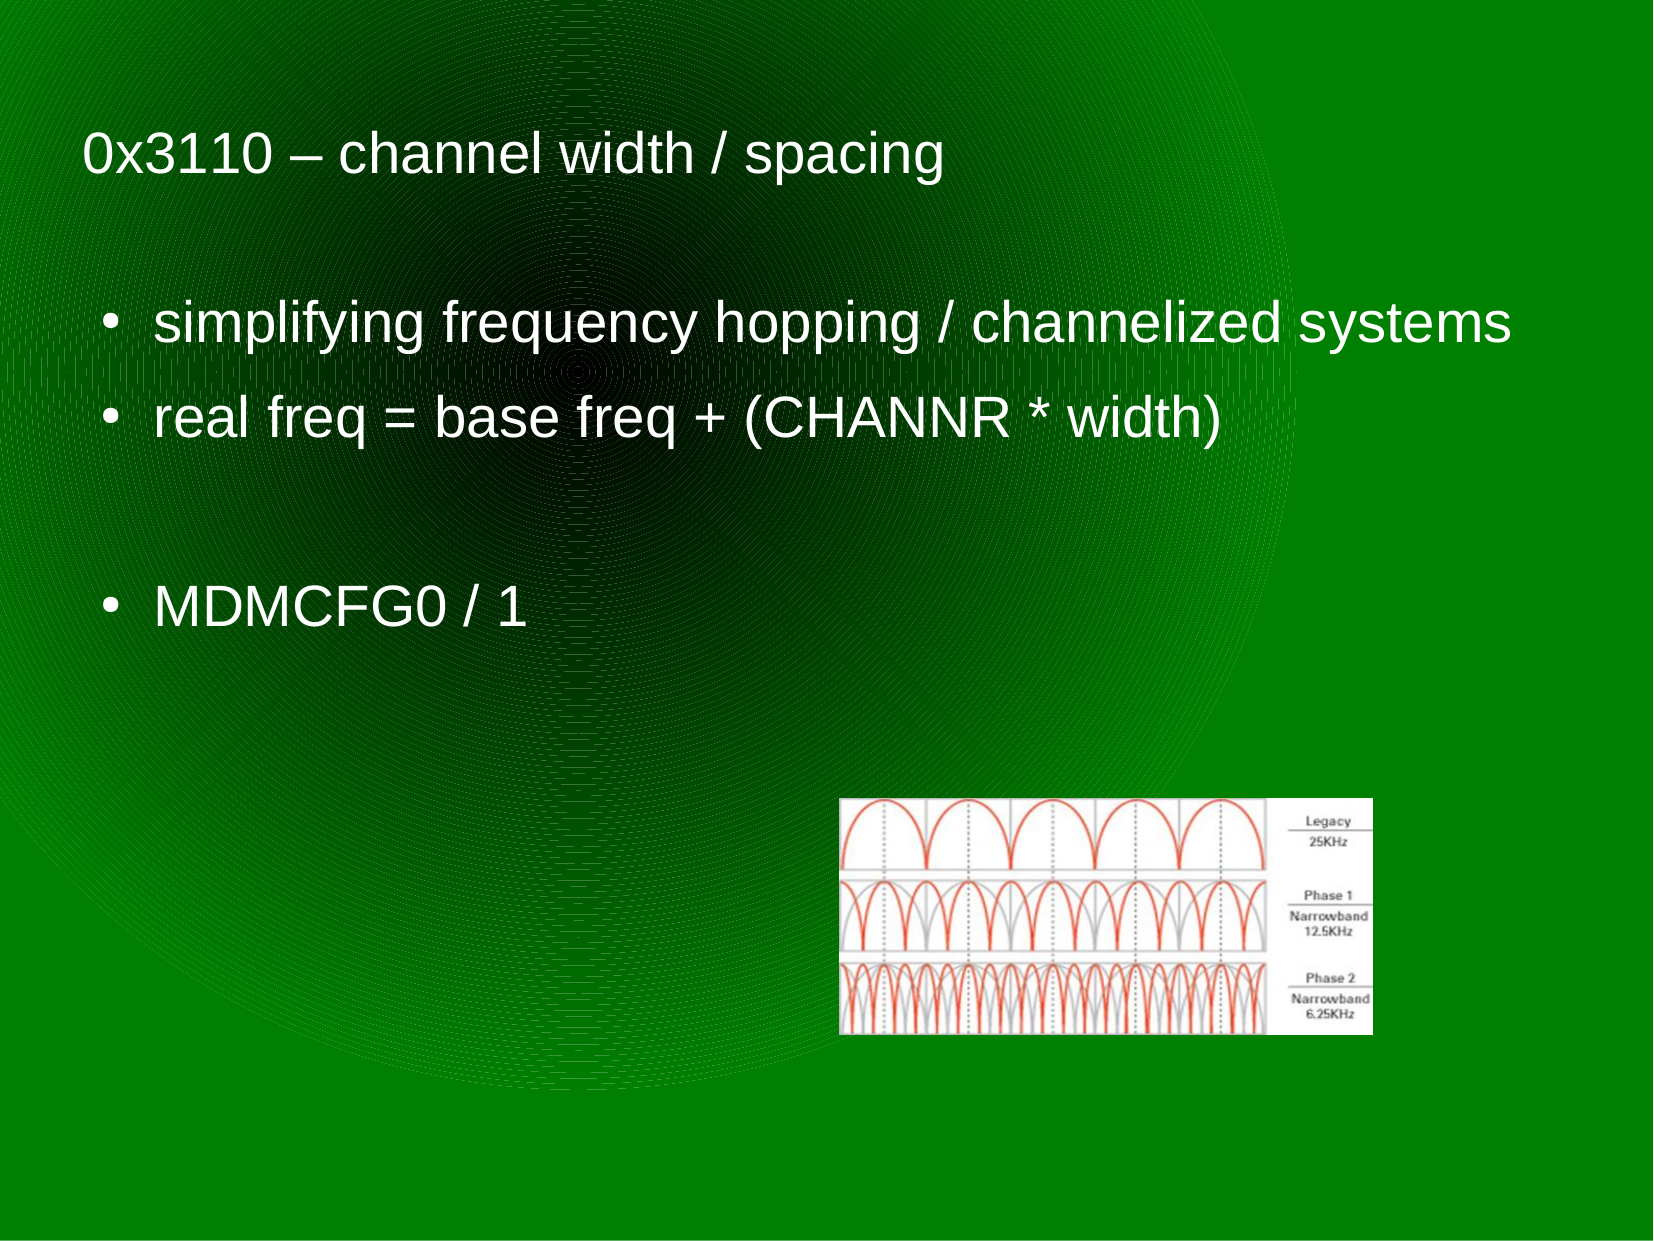

# 0x3110 – channel width / spacing
simplifying frequency hopping / channelized systems
real freq = base freq + (CHANNR * width)
MDMCFG0 / 1